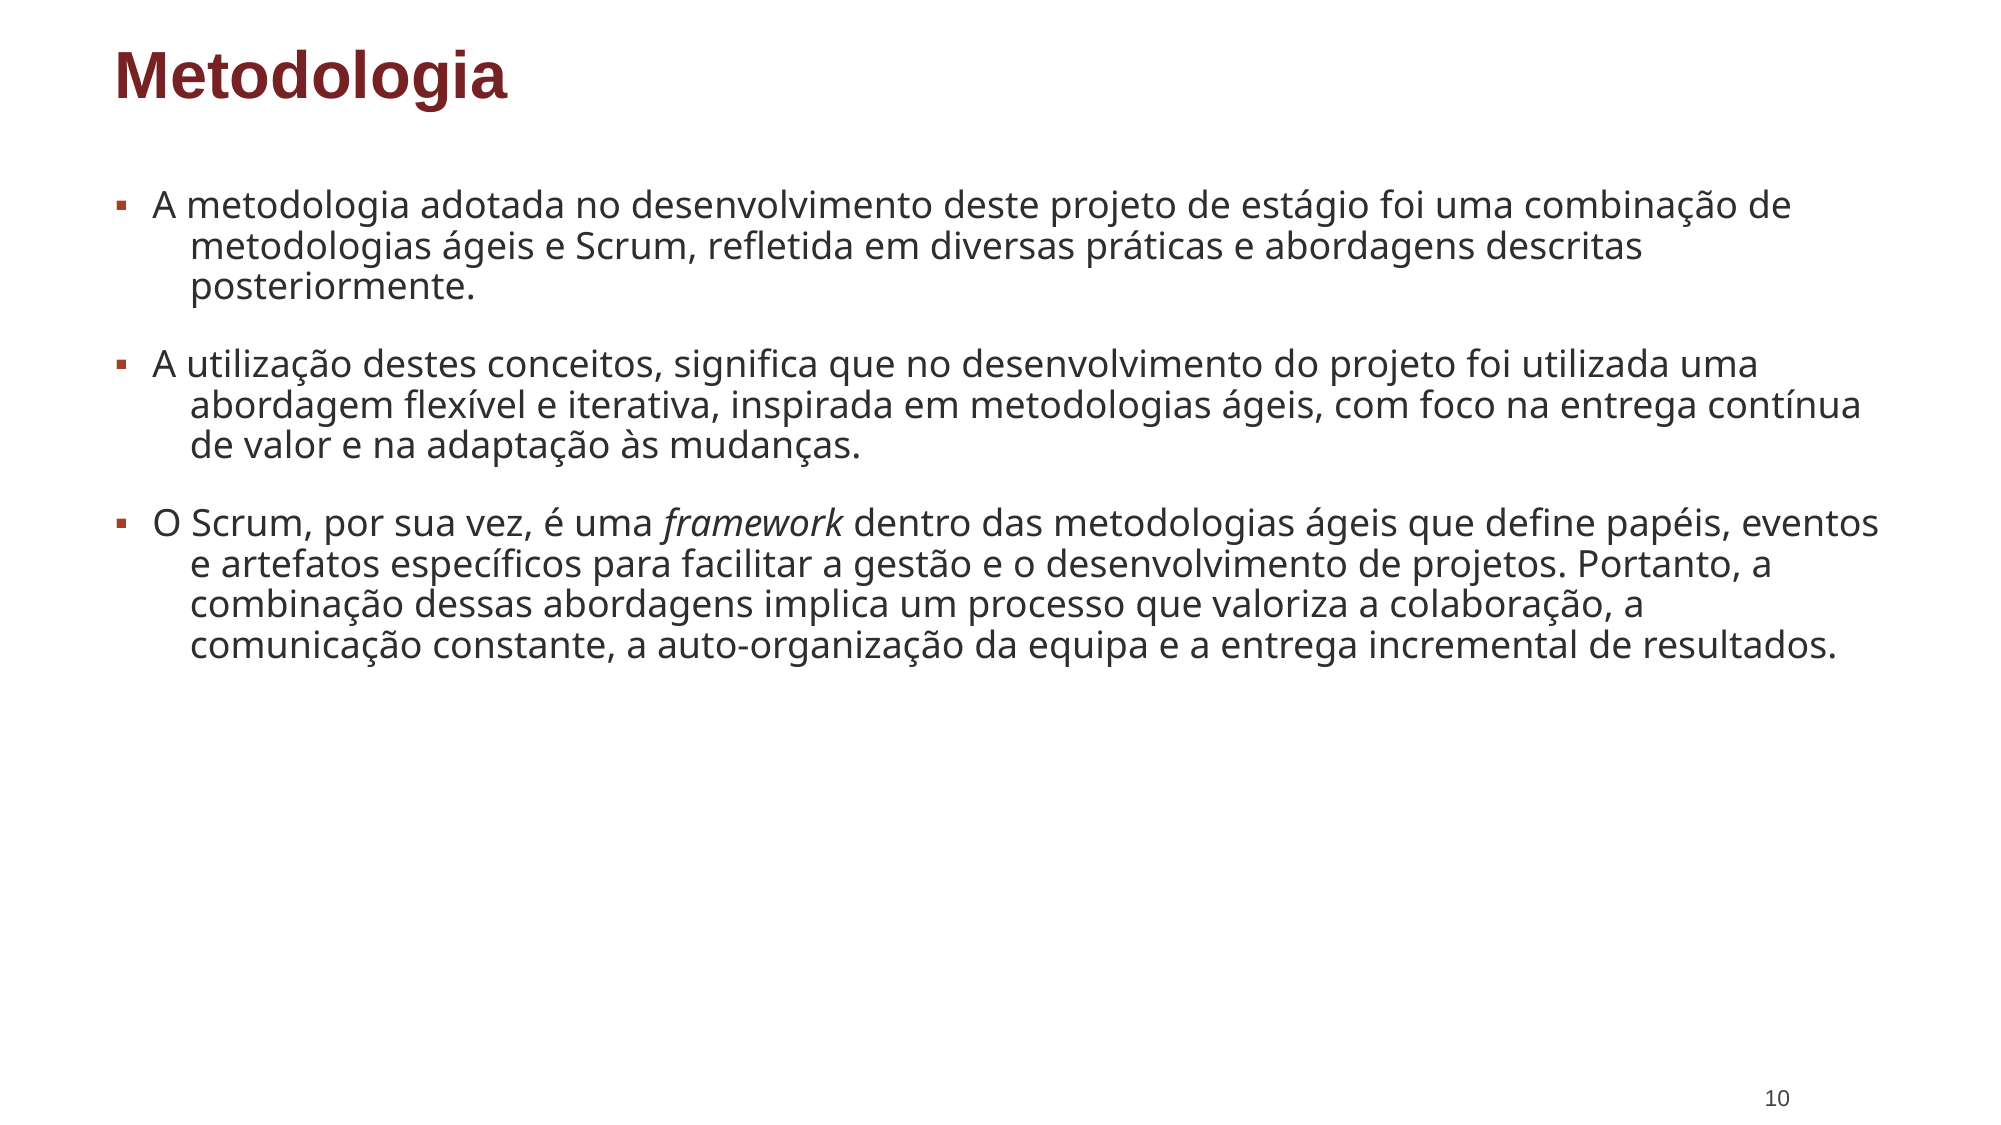

# Metodologia
A metodologia adotada no desenvolvimento deste projeto de estágio foi uma combinação de metodologias ágeis e Scrum, refletida em diversas práticas e abordagens descritas posteriormente.
A utilização destes conceitos, significa que no desenvolvimento do projeto foi utilizada uma abordagem flexível e iterativa, inspirada em metodologias ágeis, com foco na entrega contínua de valor e na adaptação às mudanças.
O Scrum, por sua vez, é uma framework dentro das metodologias ágeis que define papéis, eventos e artefatos específicos para facilitar a gestão e o desenvolvimento de projetos. Portanto, a combinação dessas abordagens implica um processo que valoriza a colaboração, a comunicação constante, a auto-organização da equipa e a entrega incremental de resultados.